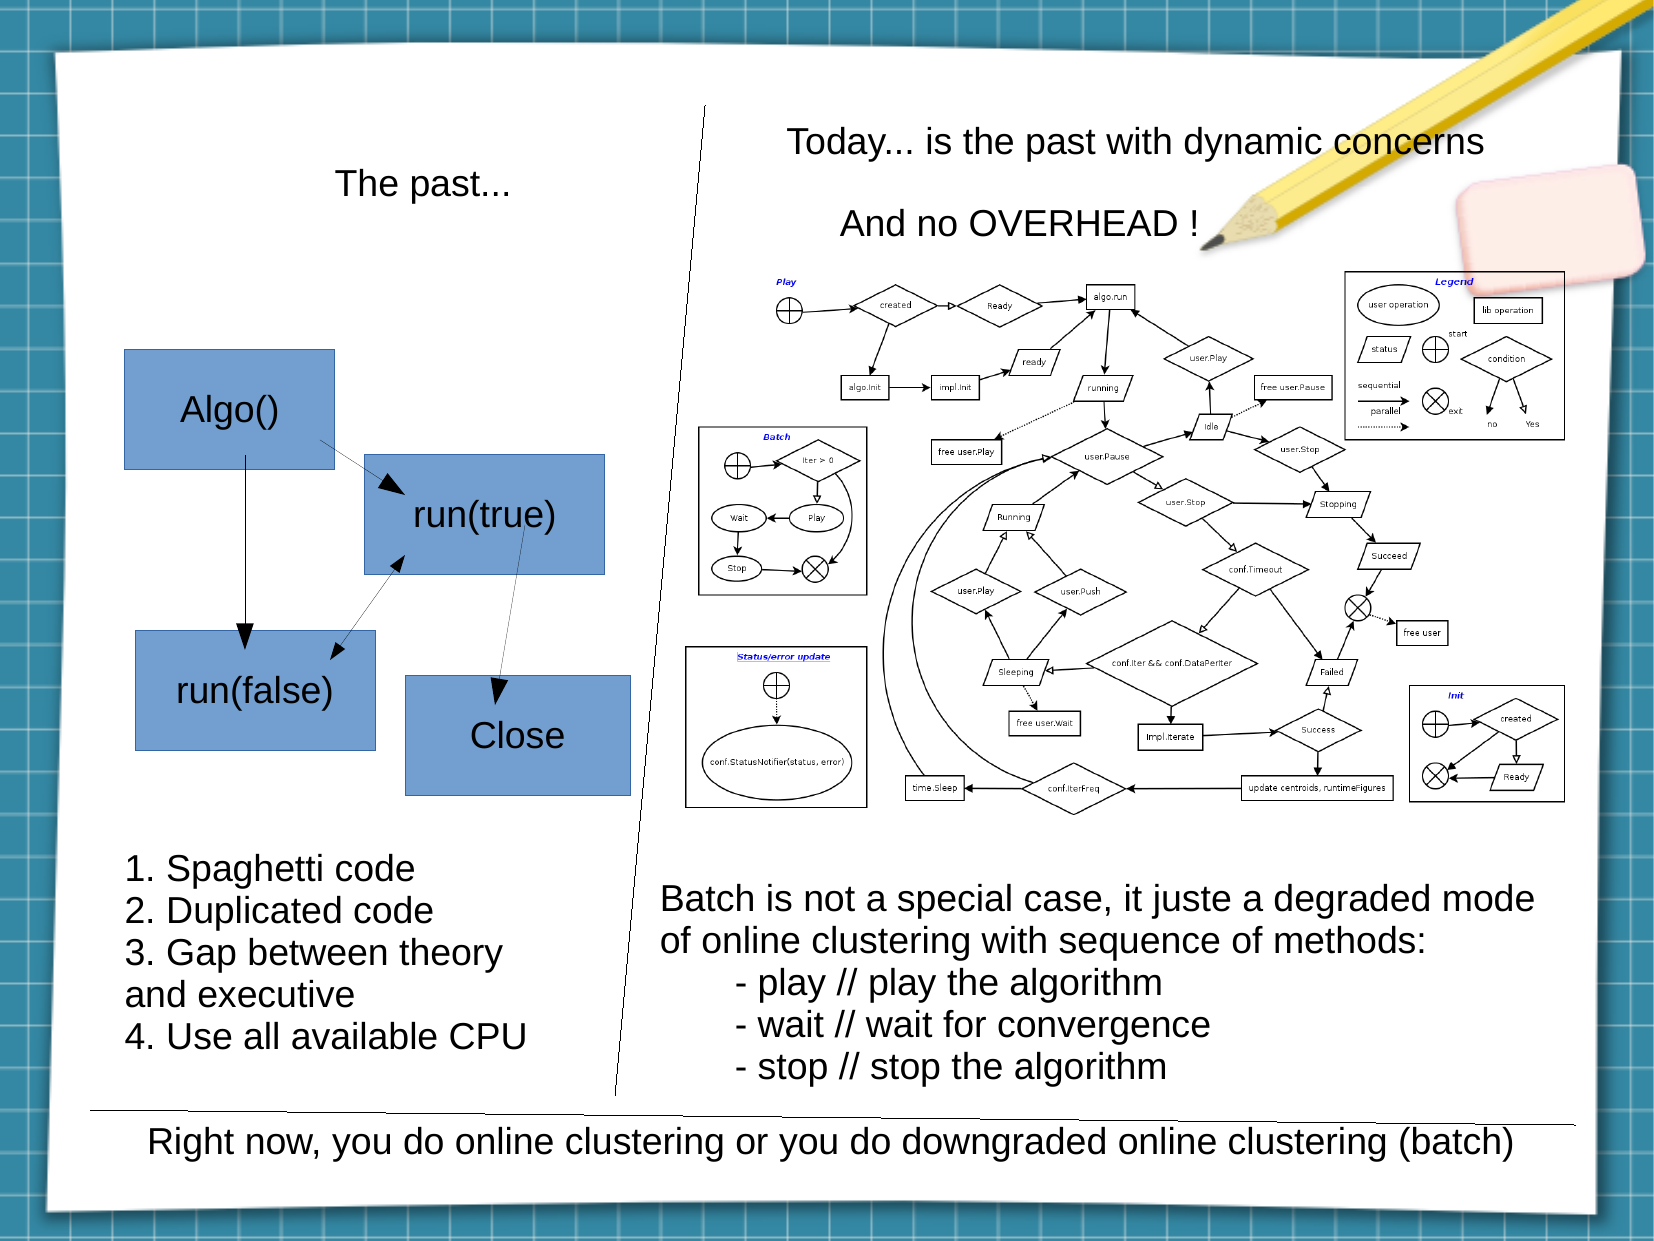

Today... is the past with dynamic concerns
The past...
And no OVERHEAD !
Algo()
run(true)
run(false)
Close
1. Spaghetti code
2. Duplicated code
3. Gap between theory and executive
4. Use all available CPU
Batch is not a special case, it juste a degraded mode
of online clustering with sequence of methods:
	- play // play the algorithm
	- wait // wait for convergence
	- stop // stop the algorithm
Right now, you do online clustering or you do downgraded online clustering (batch)